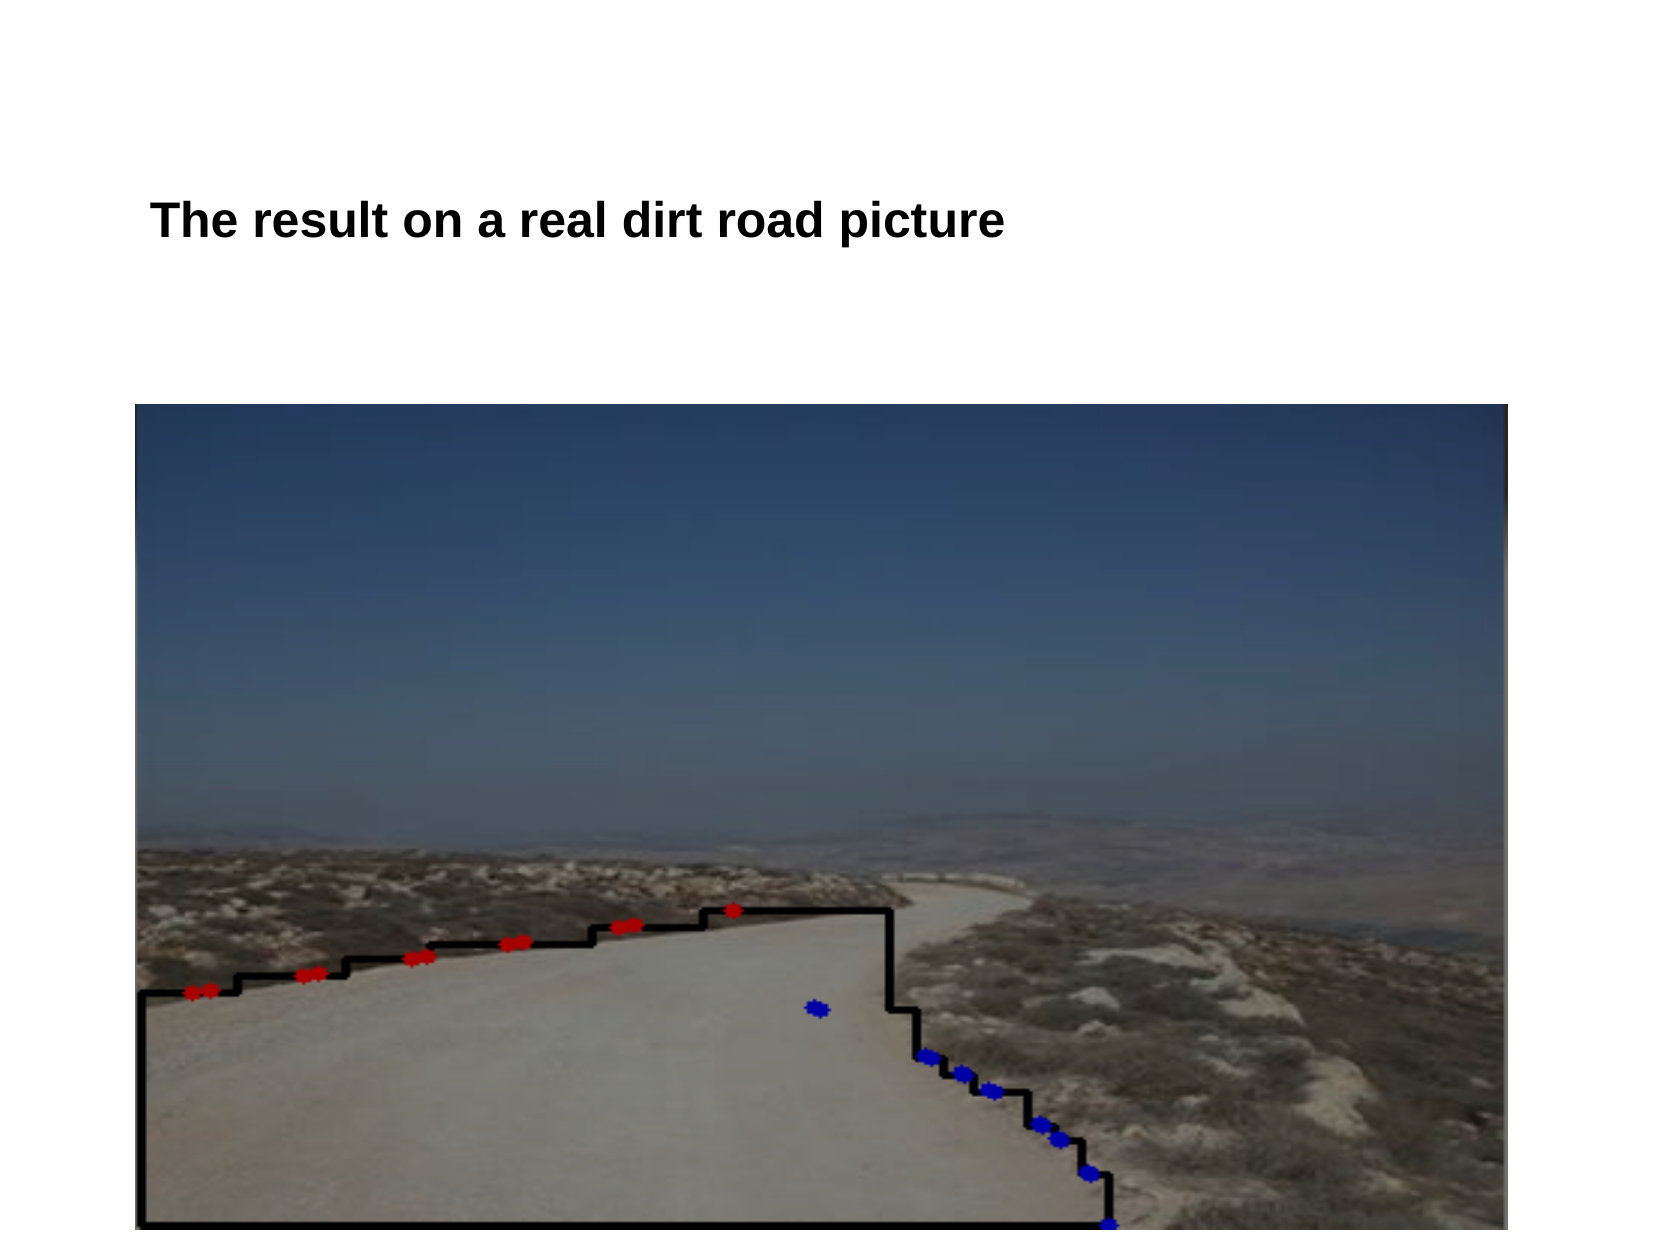

The result on a real dirt road picture